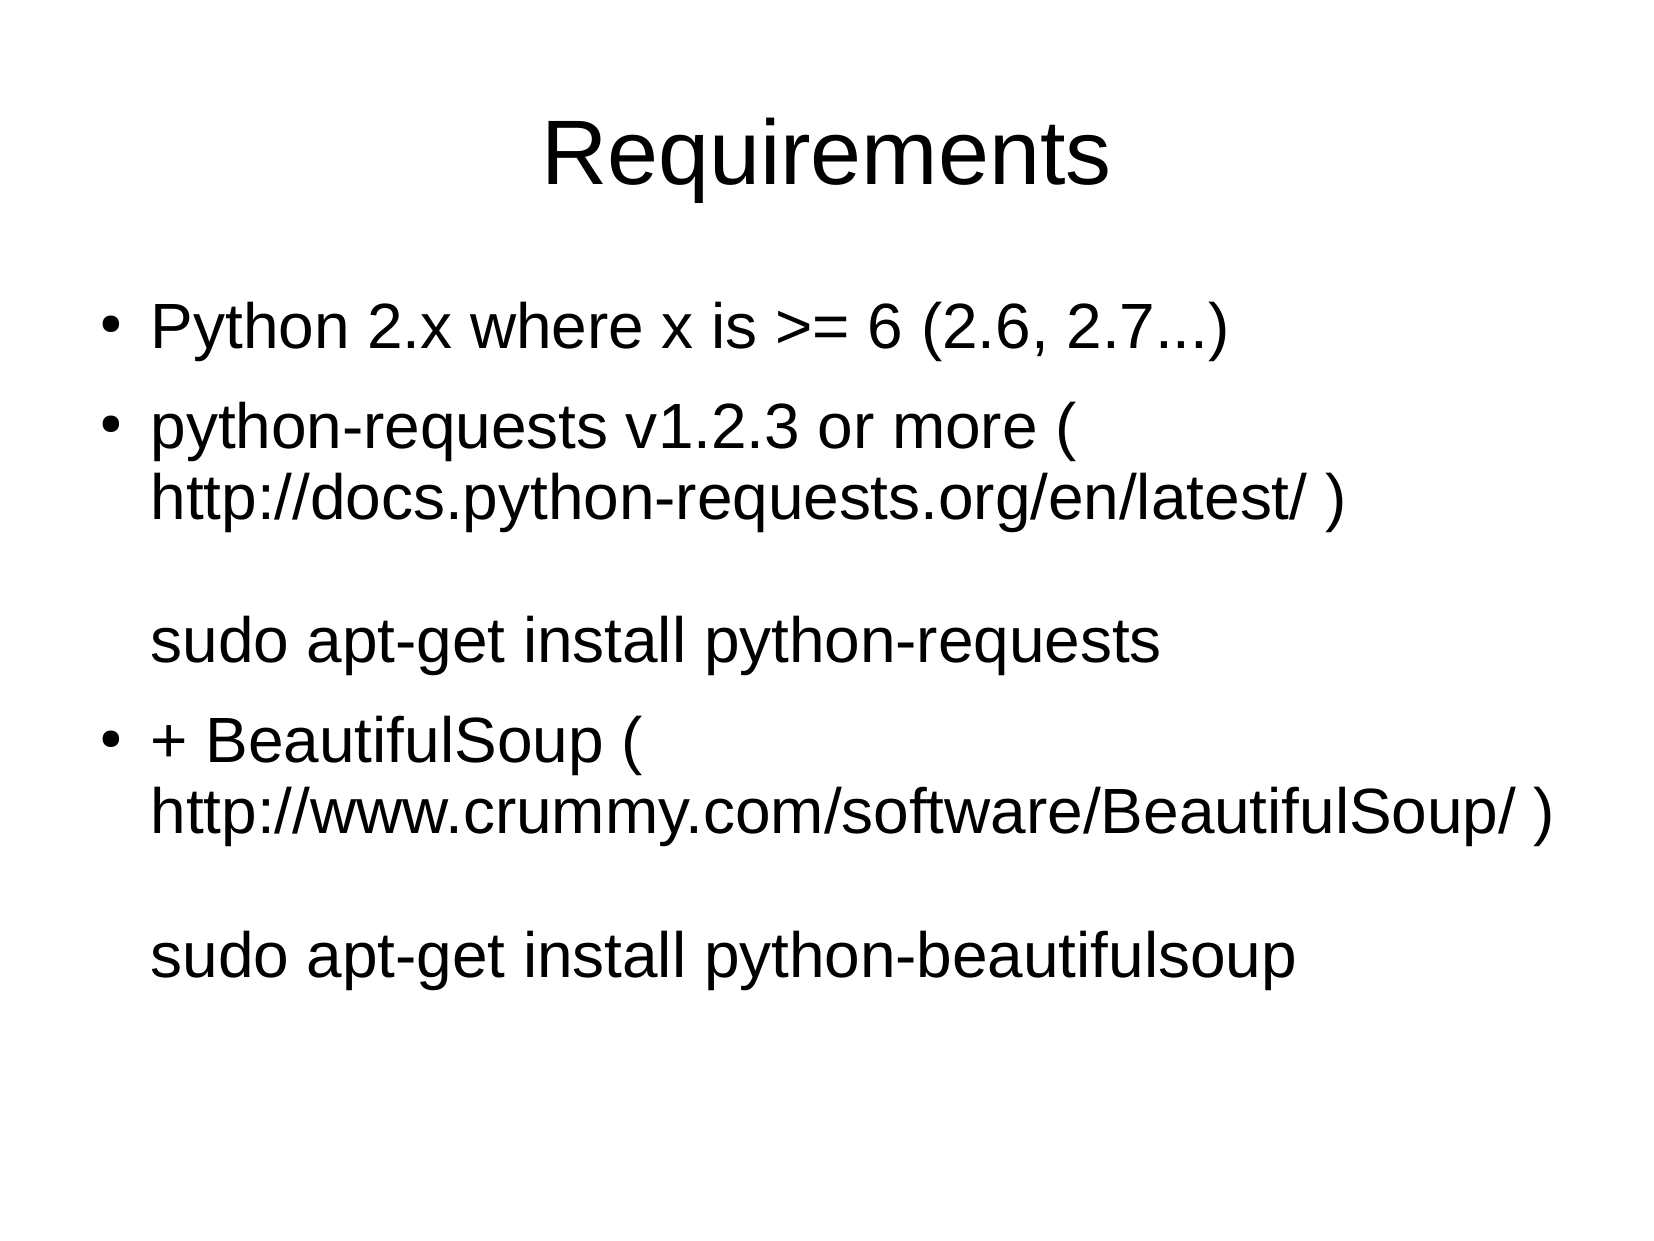

# Requirements
Python 2.x where x is >= 6 (2.6, 2.7...)
python-requests v1.2.3 or more ( http://docs.python-requests.org/en/latest/ )
sudo apt-get install python-requests
+ BeautifulSoup ( http://www.crummy.com/software/BeautifulSoup/ )
sudo apt-get install python-beautifulsoup